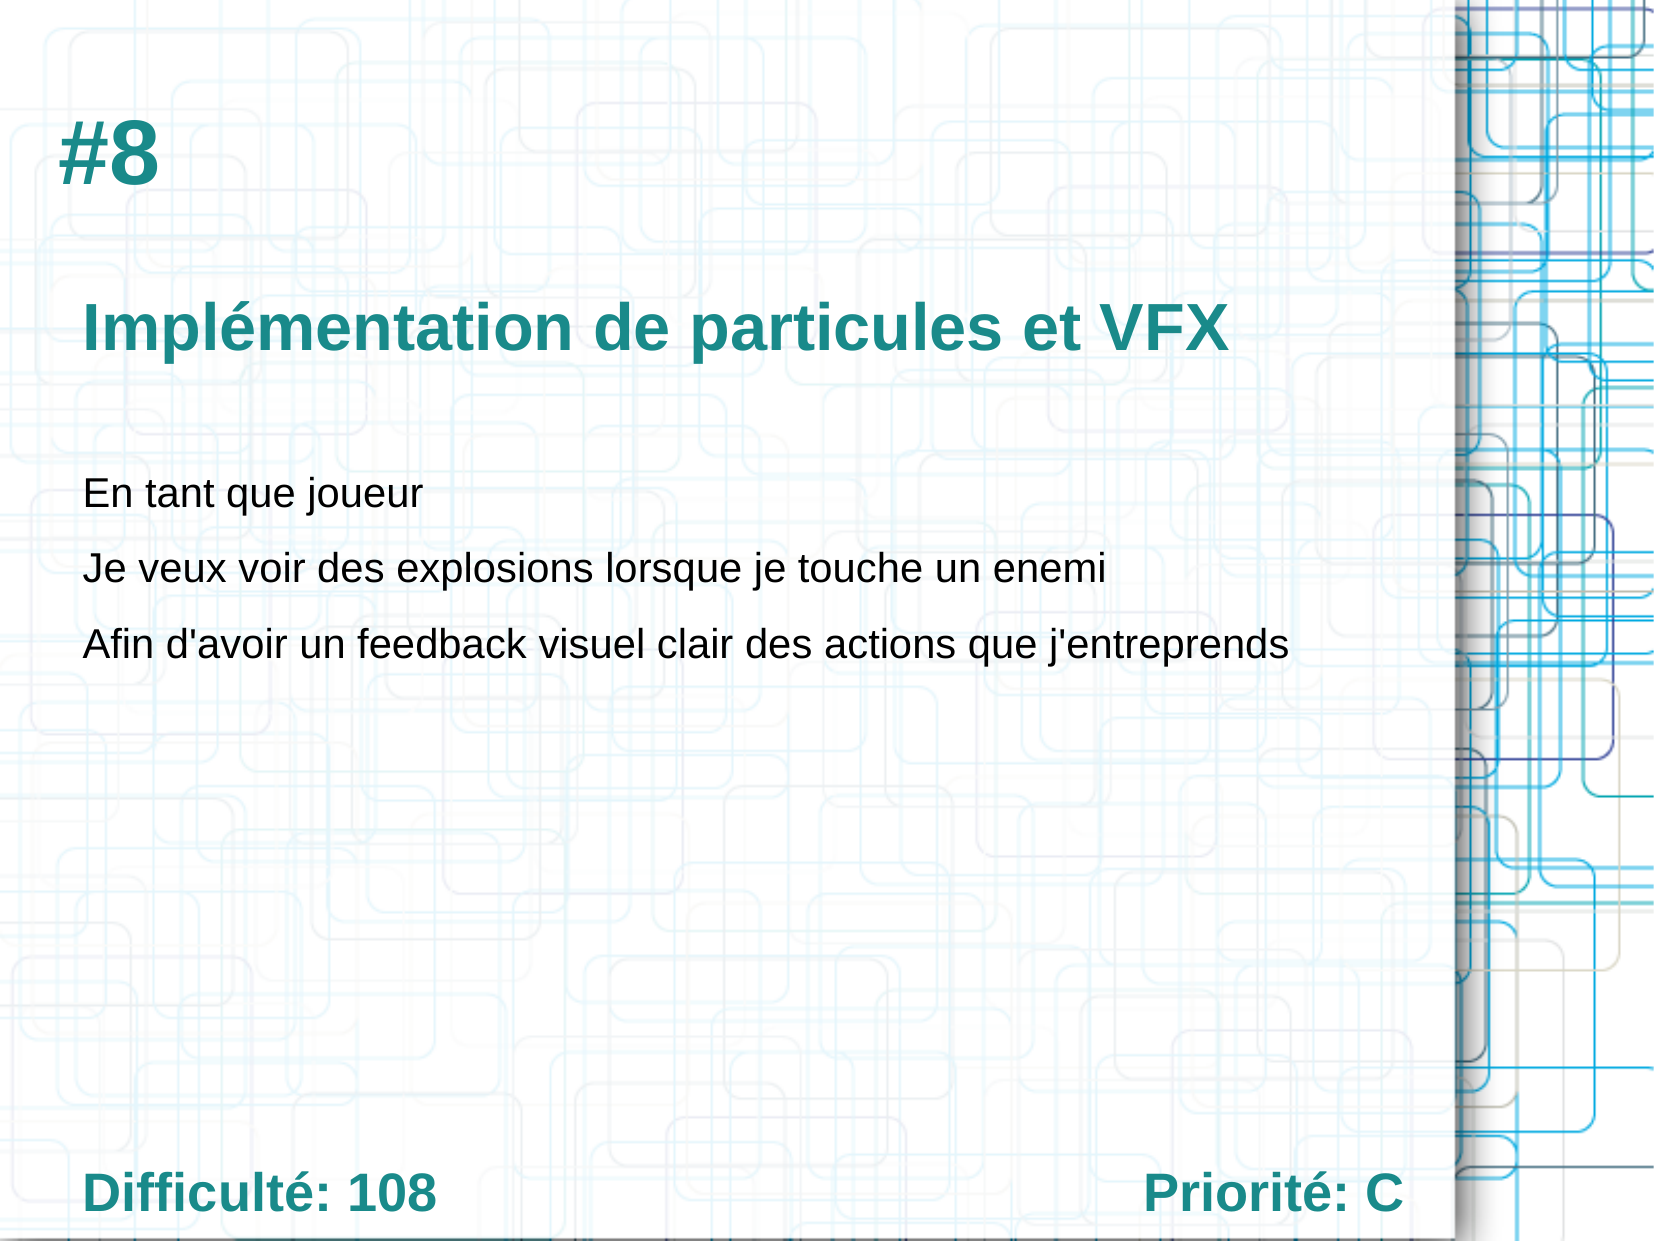

# #8
Implémentation de particules et VFX
En tant que joueur
Je veux voir des explosions lorsque je touche un enemi
Afin d'avoir un feedback visuel clair des actions que j'entreprends
Difficulté: 108 Priorité: C